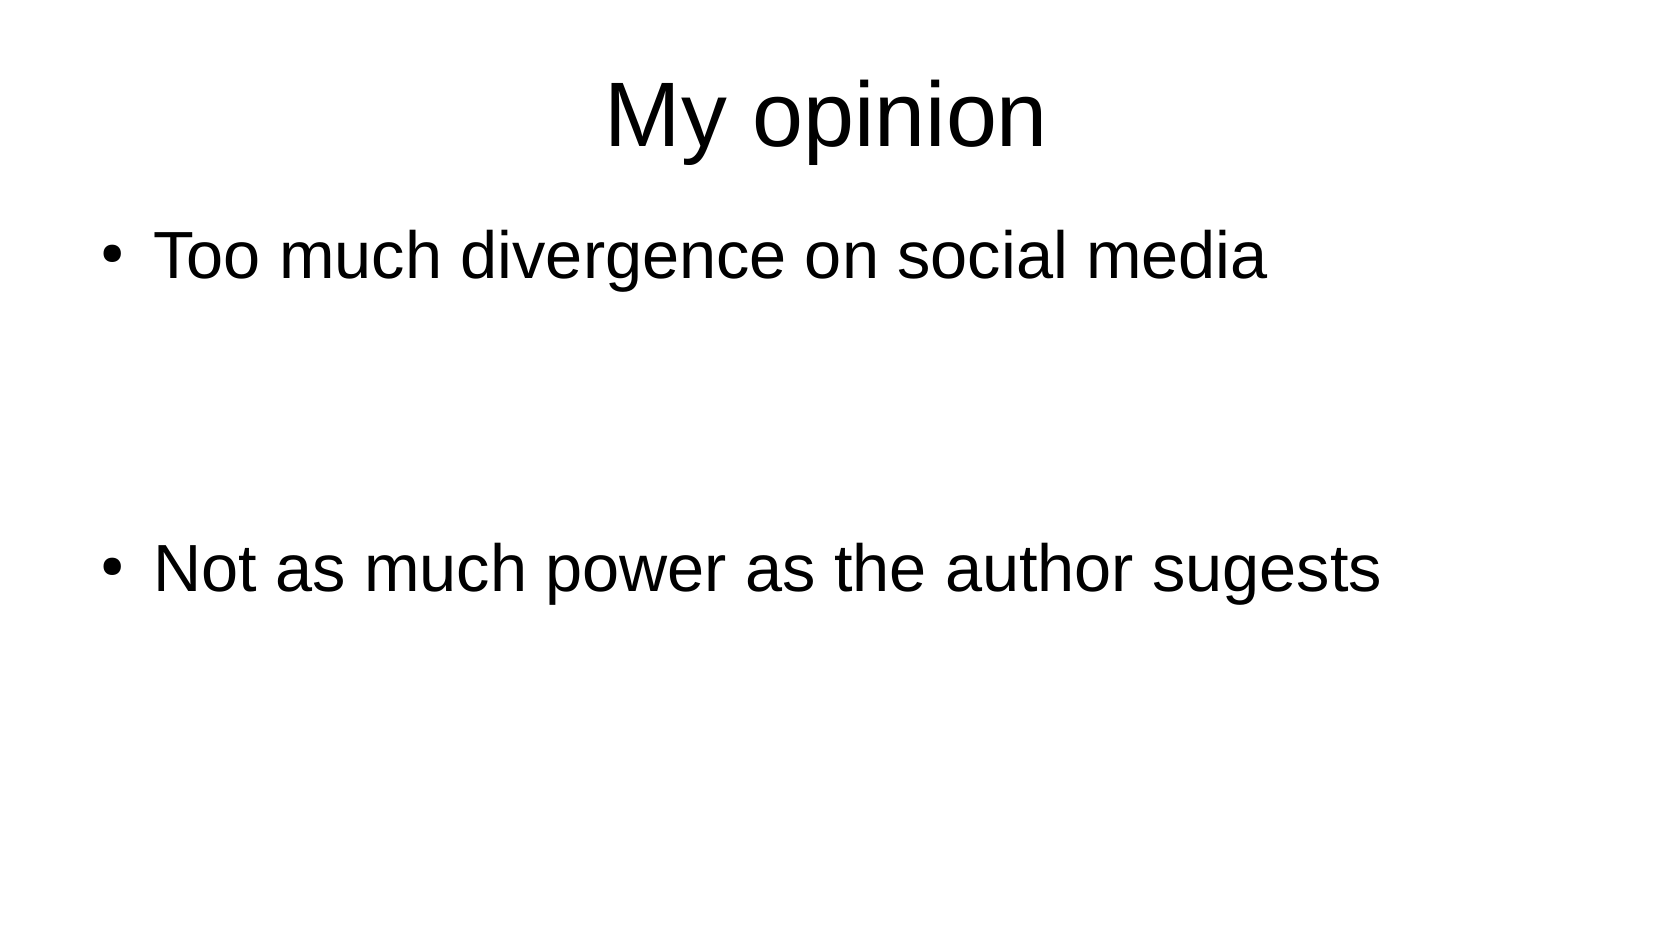

# My opinion
Too much divergence on social media
Not as much power as the author sugests